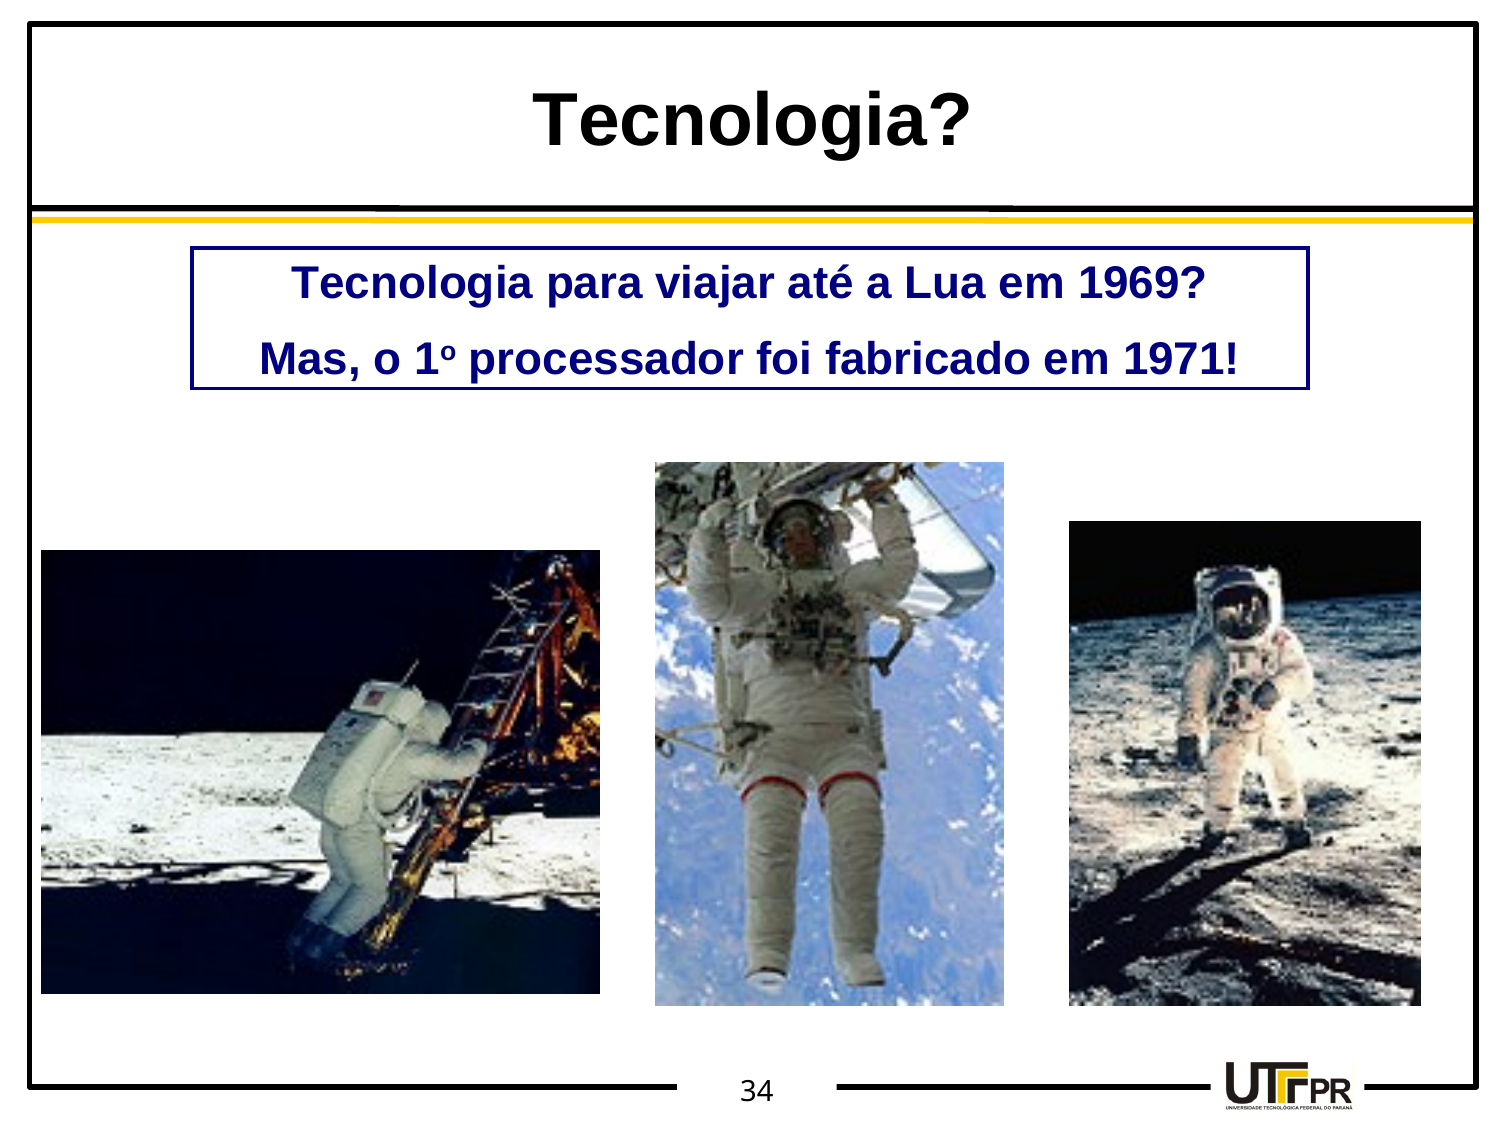

# Tecnologia?
Tecnologia para viajar até a Lua em 1969?
Mas, o 1o processador foi fabricado em 1971!